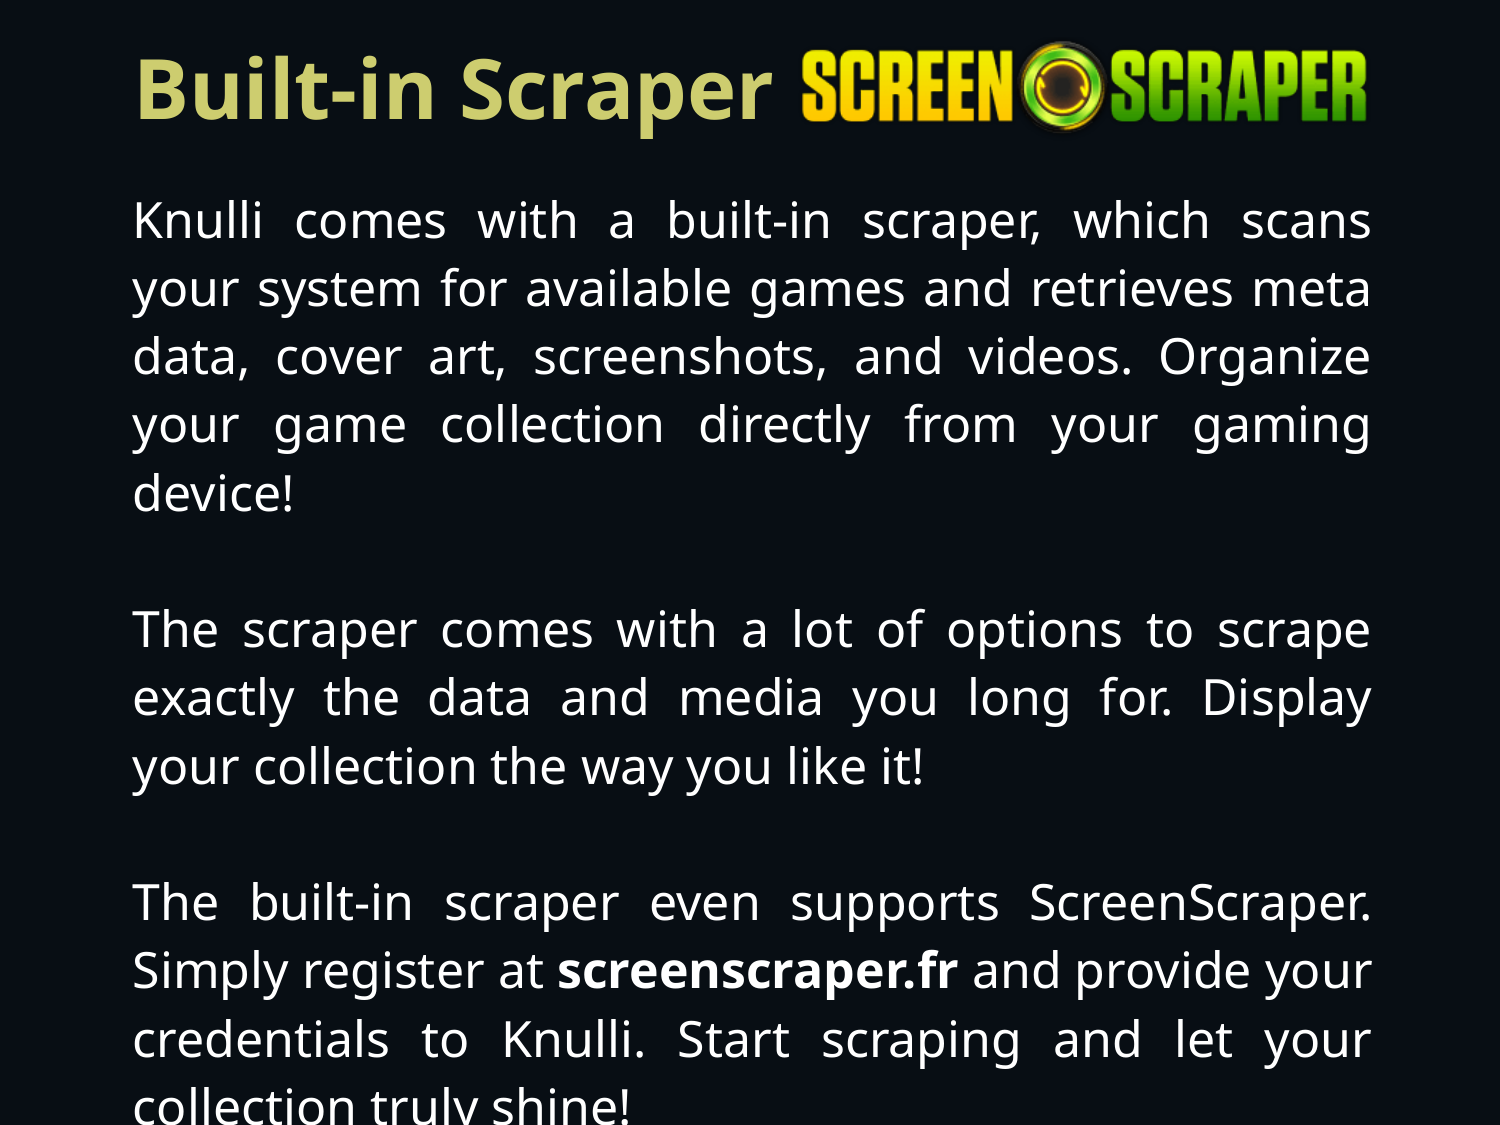

Built-in Scraper
Knulli comes with a built-in scraper, which scans your system for available games and retrieves meta data, cover art, screenshots, and videos. Organize your game collection directly from your gaming device!
The scraper comes with a lot of options to scrape exactly the data and media you long for. Display your collection the way you like it!
The built-in scraper even supports ScreenScraper. Simply register at screenscraper.fr and provide your credentials to Knulli. Start scraping and let your collection truly shine!